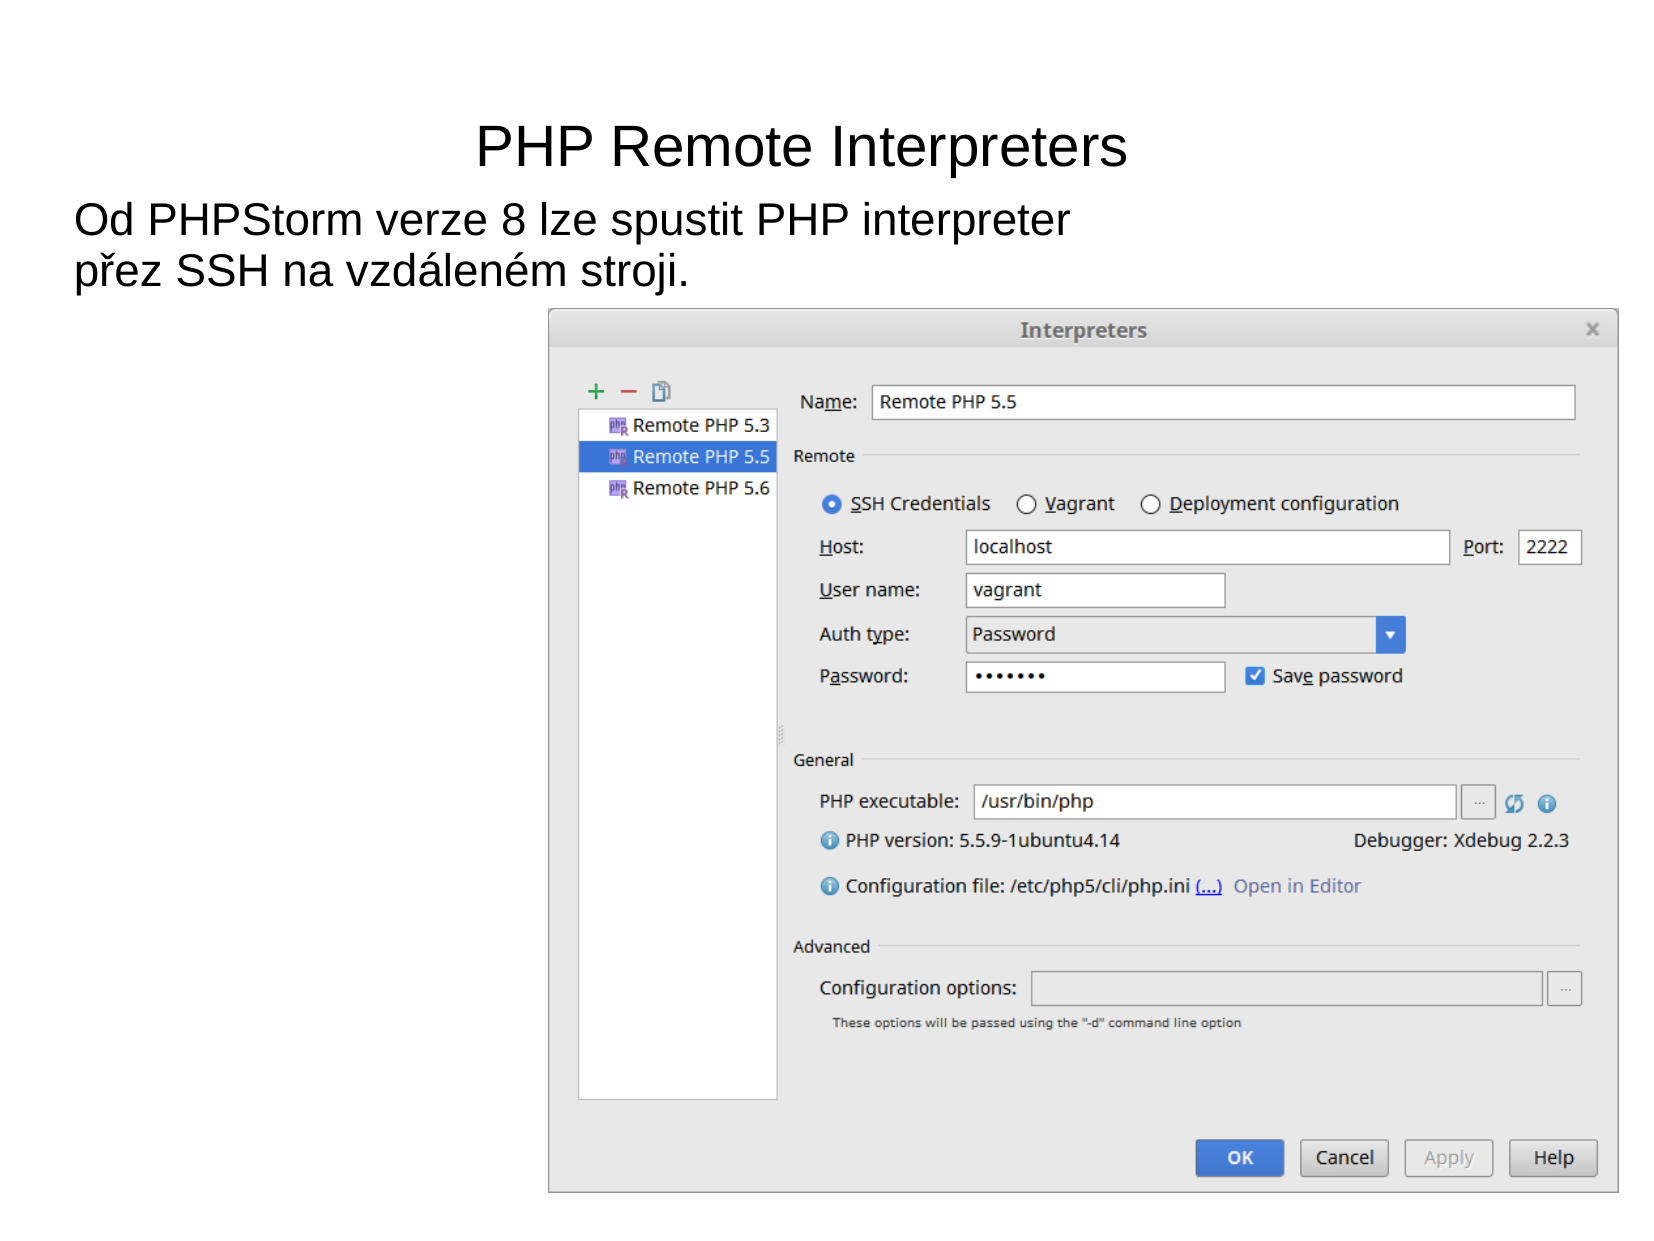

PHP Remote Interpreters
Od PHPStorm verze 8 lze spustit PHP interpreter
přez SSH na vzdáleném stroji.